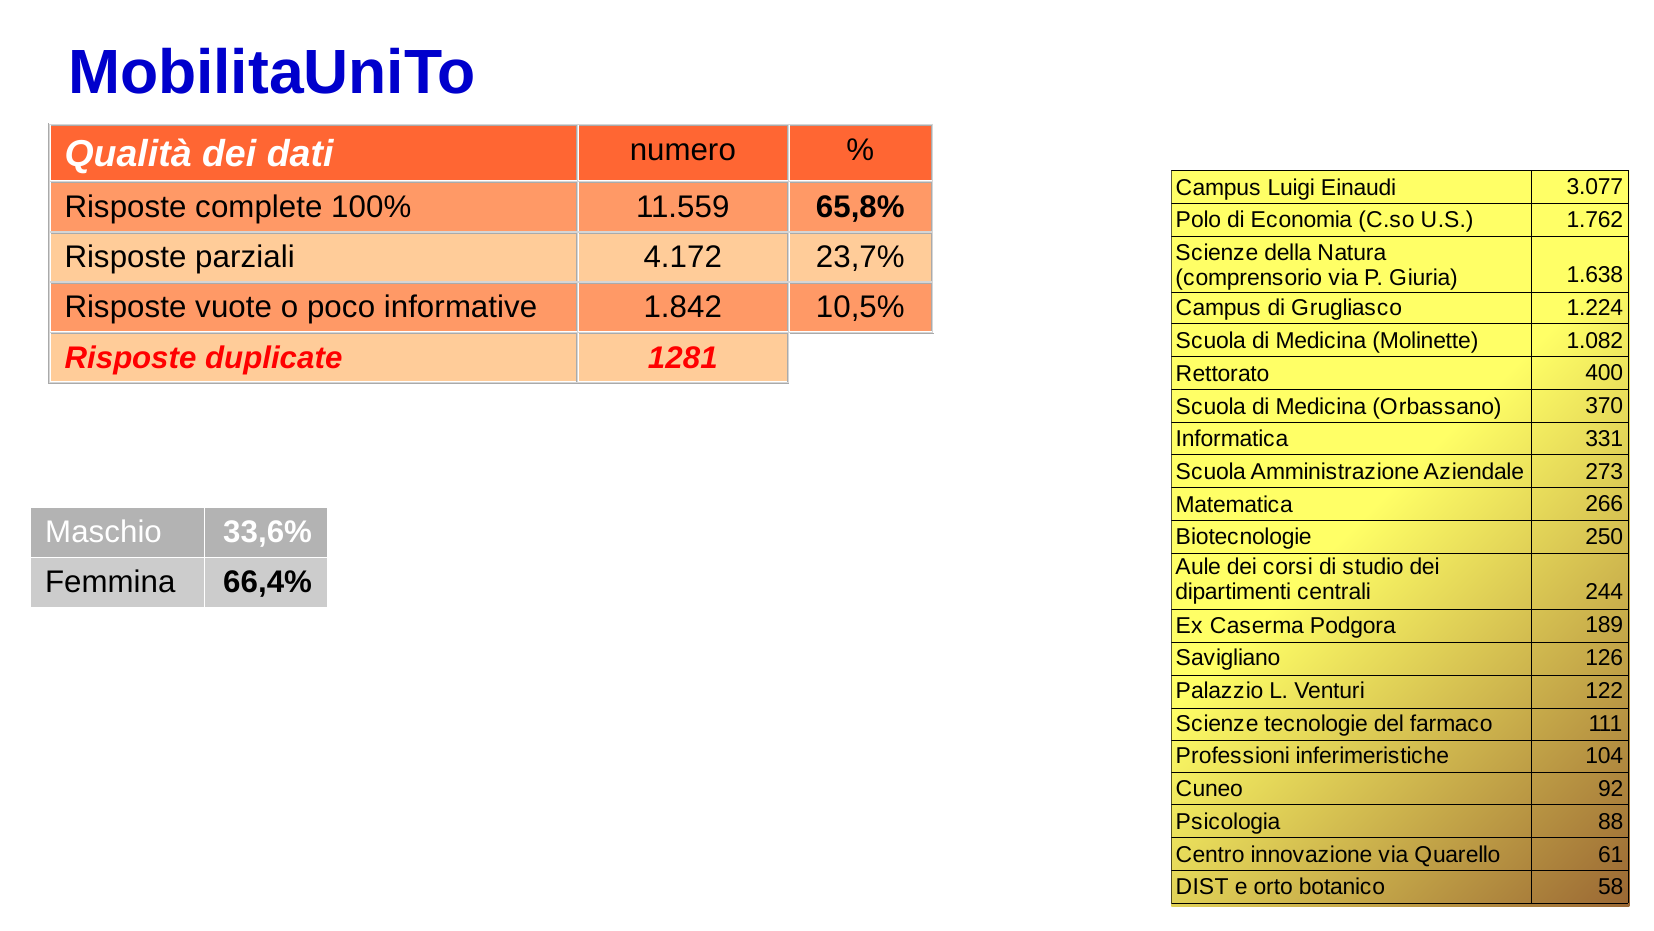

MobilitaUniTo
| Qualità dei dati | numero | % |
| --- | --- | --- |
| Risposte complete 100% | 11.559 | 65,8% |
| Risposte parziali | 4.172 | 23,7% |
| Risposte vuote o poco informative | 1.842 | 10,5% |
| Risposte duplicate | 1281 | |
| Maschio | 33,6% |
| --- | --- |
| Femmina | 66,4% |